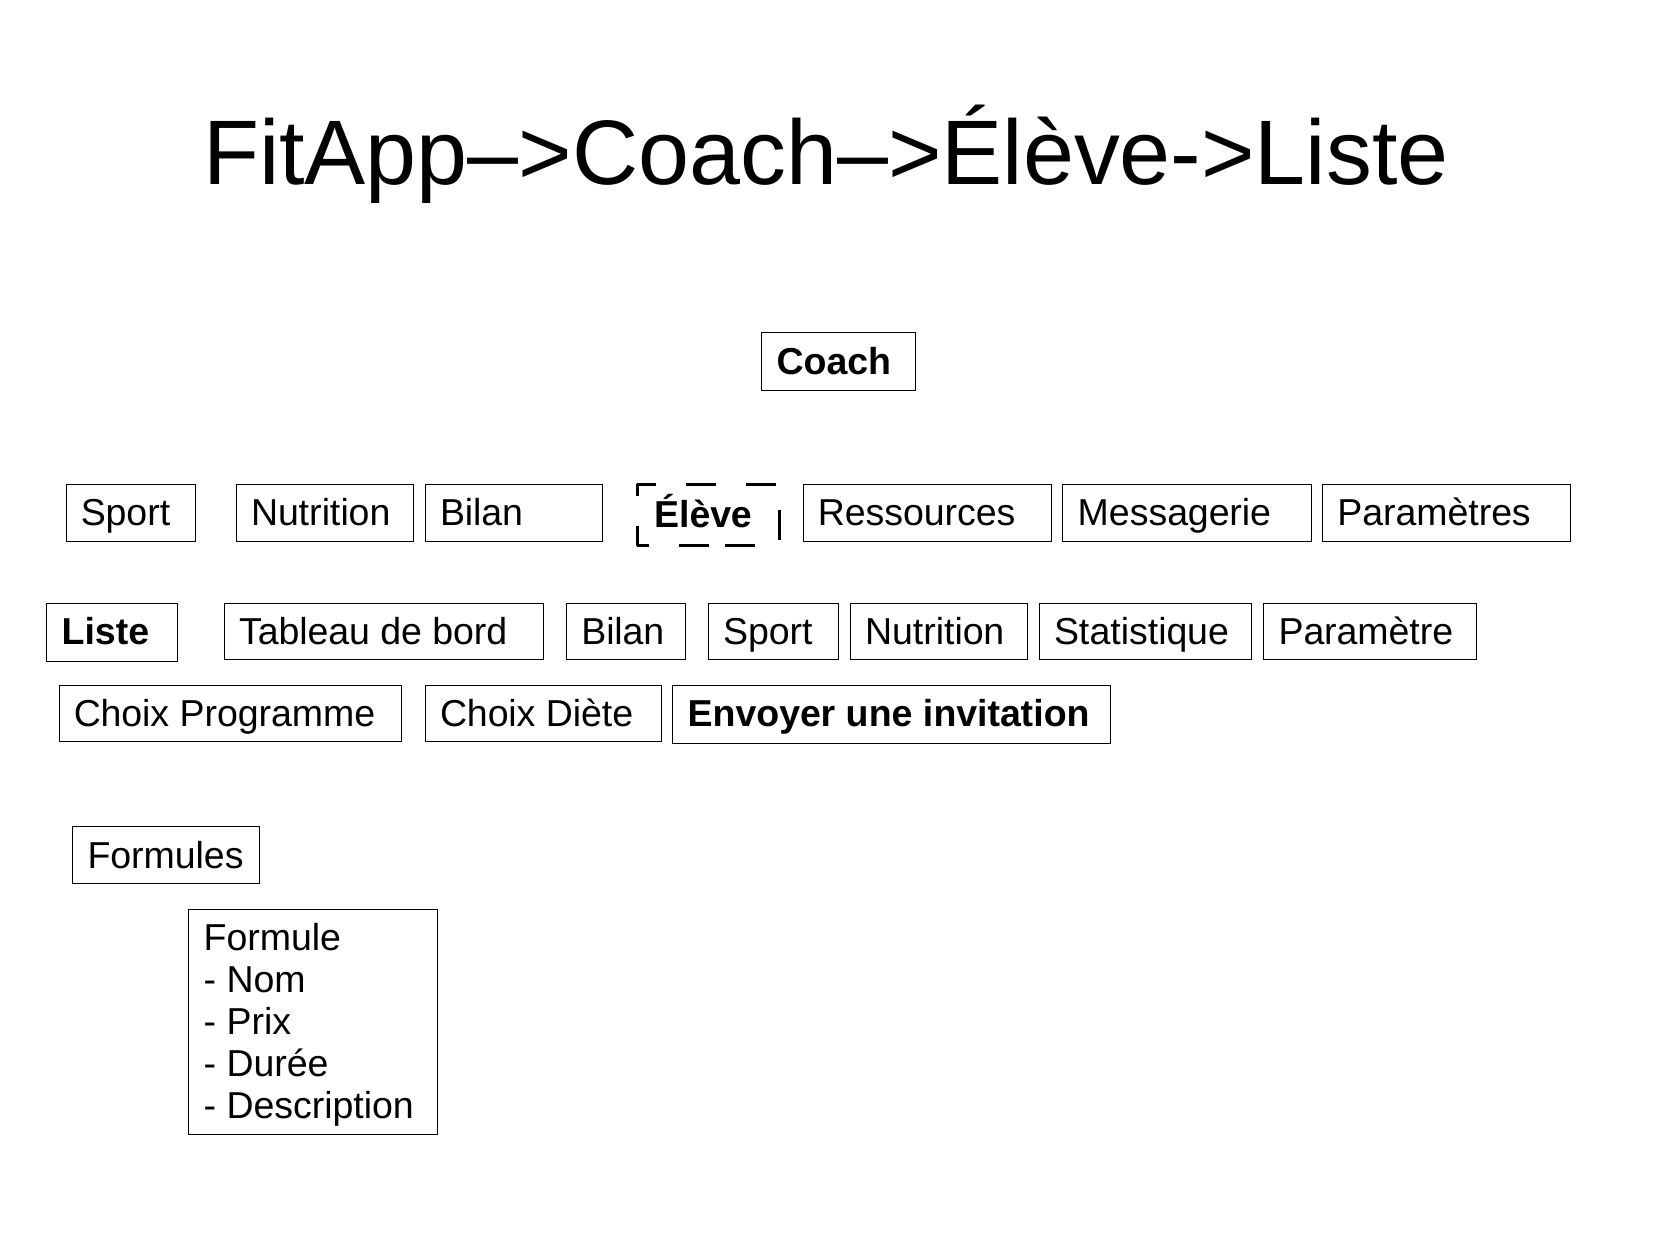

# FitApp–>Coach–>Élève->Liste
Coach
Sport
Nutrition
Bilan
Élève
Ressources
Messagerie
Paramètres
Liste
Tableau de bord
Bilan
Sport
Nutrition
Statistique
Paramètre
Choix Programme
Choix Diète
Envoyer une invitation
Formules
Formule
- Nom
- Prix
- Durée
- Description